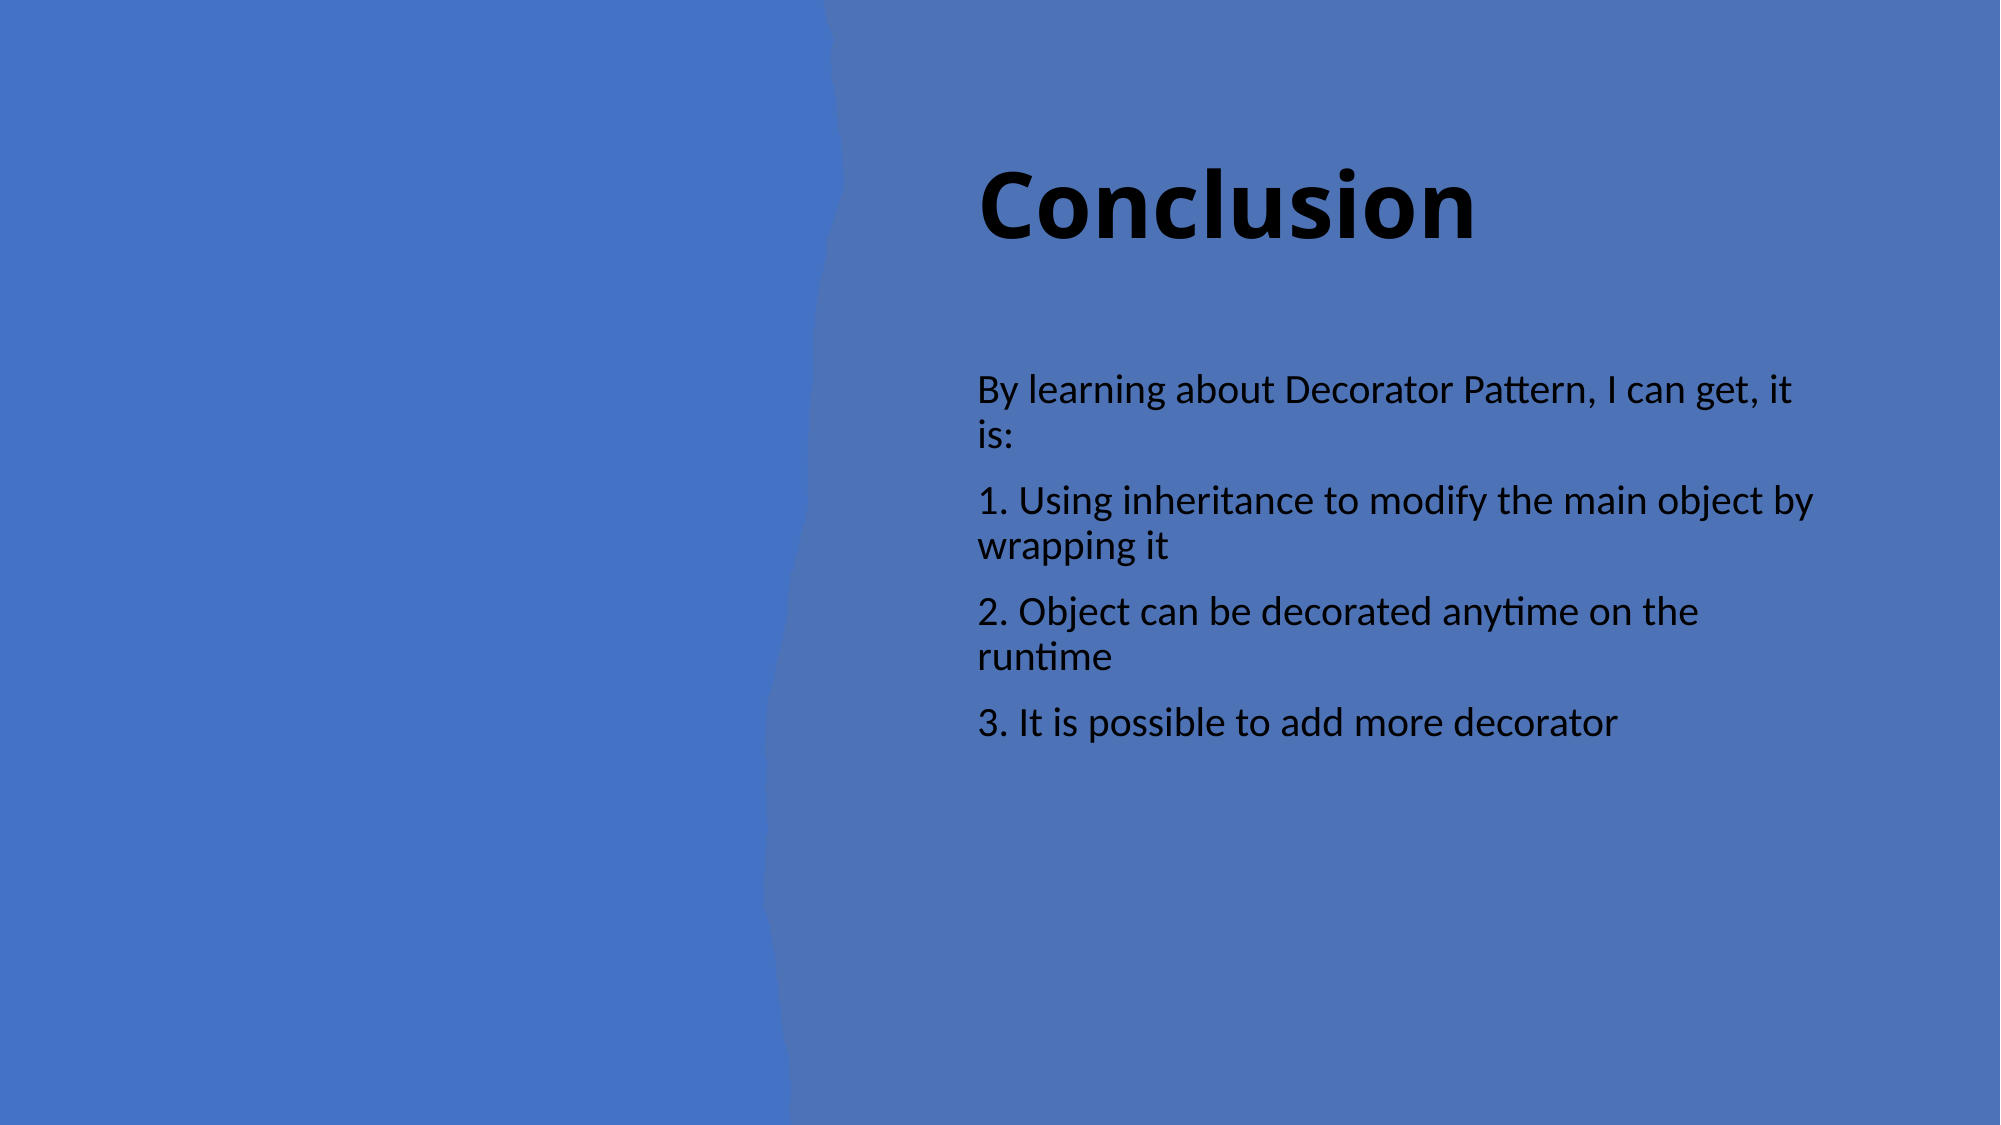

# Conclusion
By learning about Decorator Pattern, I can get, it is:
1. Using inheritance to modify the main object by wrapping it
2. Object can be decorated anytime on the runtime
3. It is possible to add more decorator